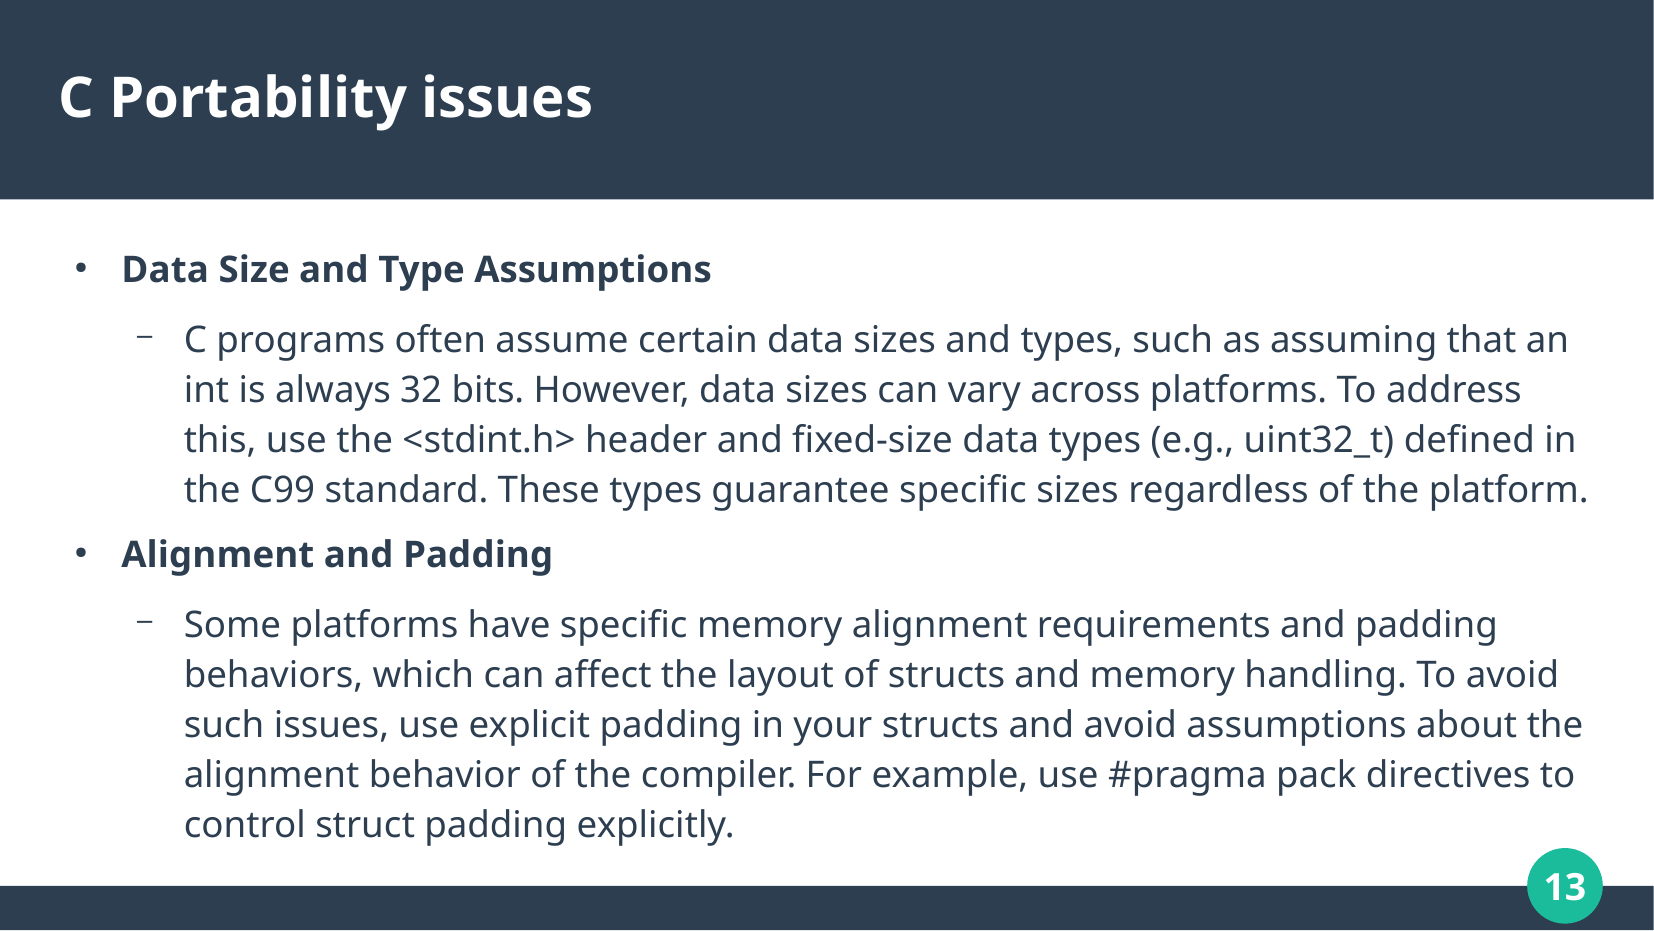

# C Portability issues
Data Size and Type Assumptions
C programs often assume certain data sizes and types, such as assuming that an int is always 32 bits. However, data sizes can vary across platforms. To address this, use the <stdint.h> header and fixed-size data types (e.g., uint32_t) defined in the C99 standard. These types guarantee specific sizes regardless of the platform.
Alignment and Padding
Some platforms have specific memory alignment requirements and padding behaviors, which can affect the layout of structs and memory handling. To avoid such issues, use explicit padding in your structs and avoid assumptions about the alignment behavior of the compiler. For example, use #pragma pack directives to control struct padding explicitly.